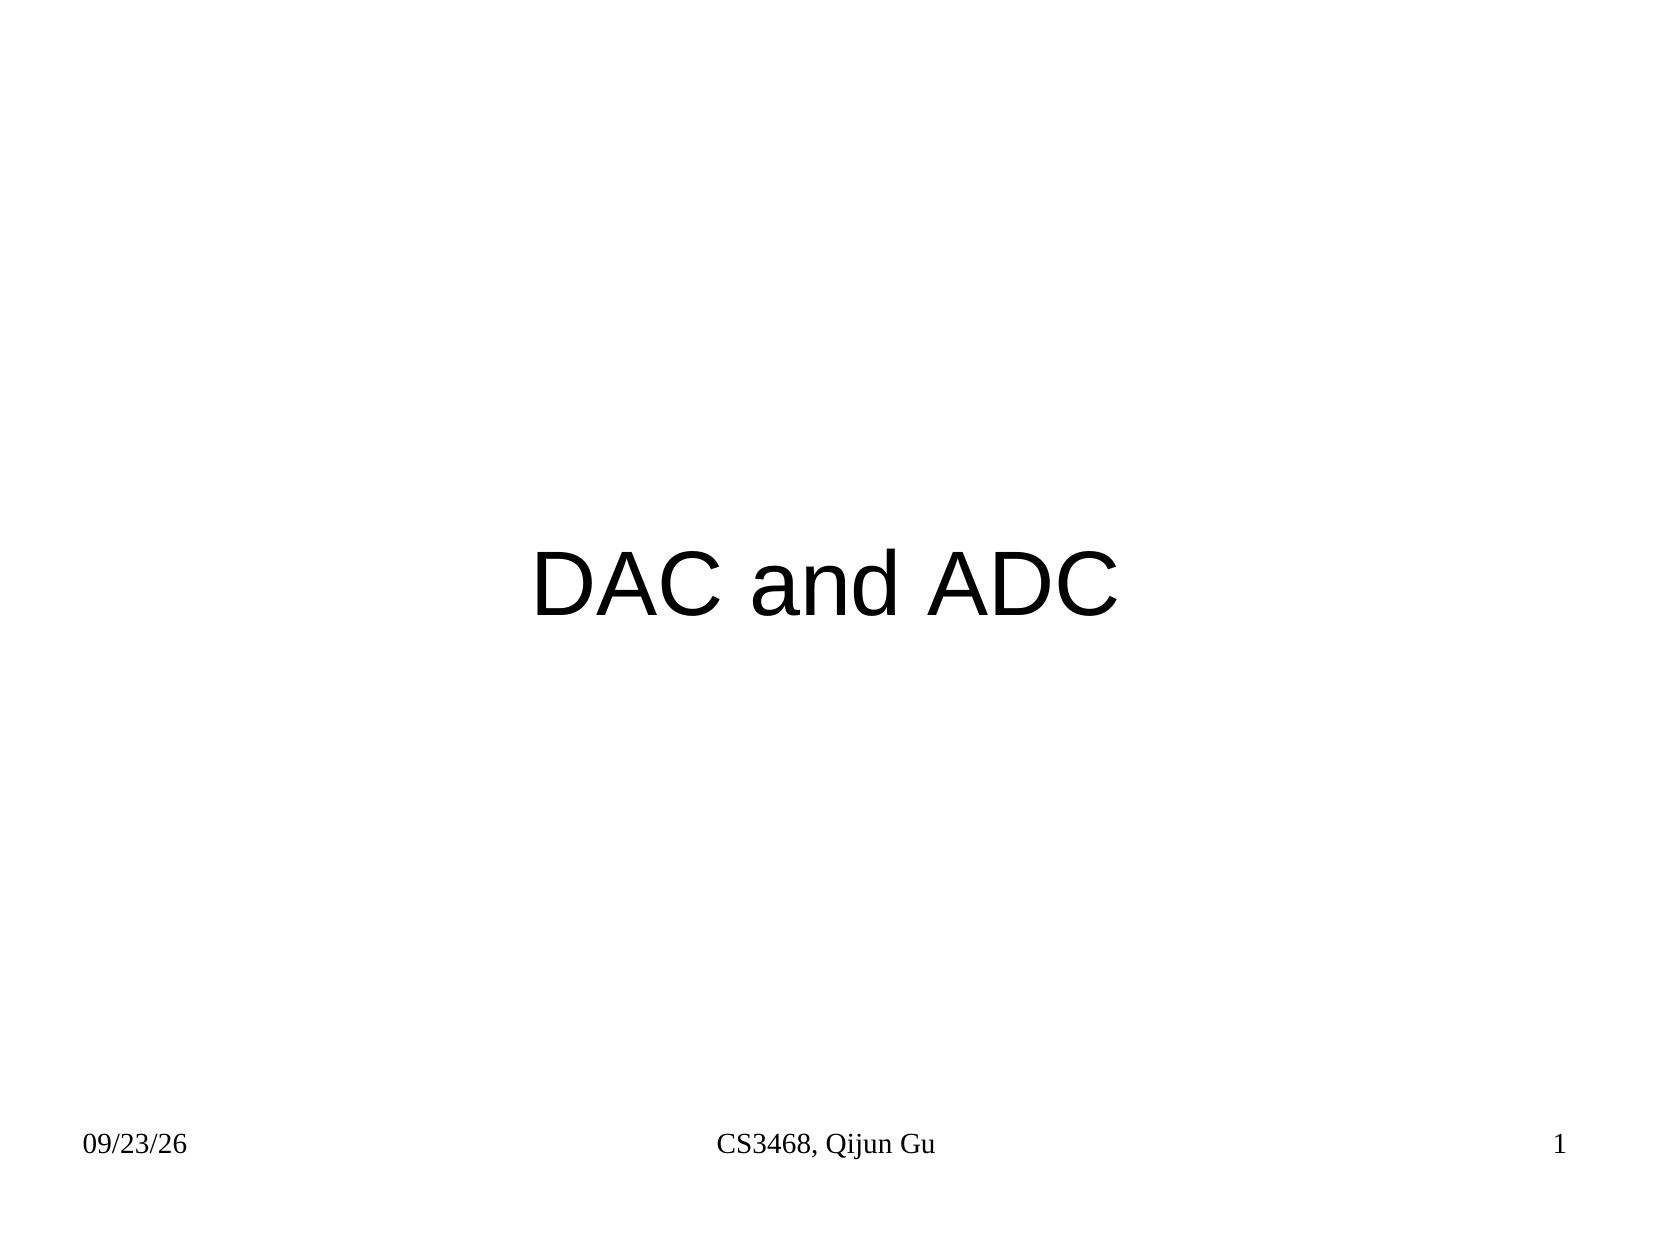

DAC and ADC
CS3468, Qijun Gu
1